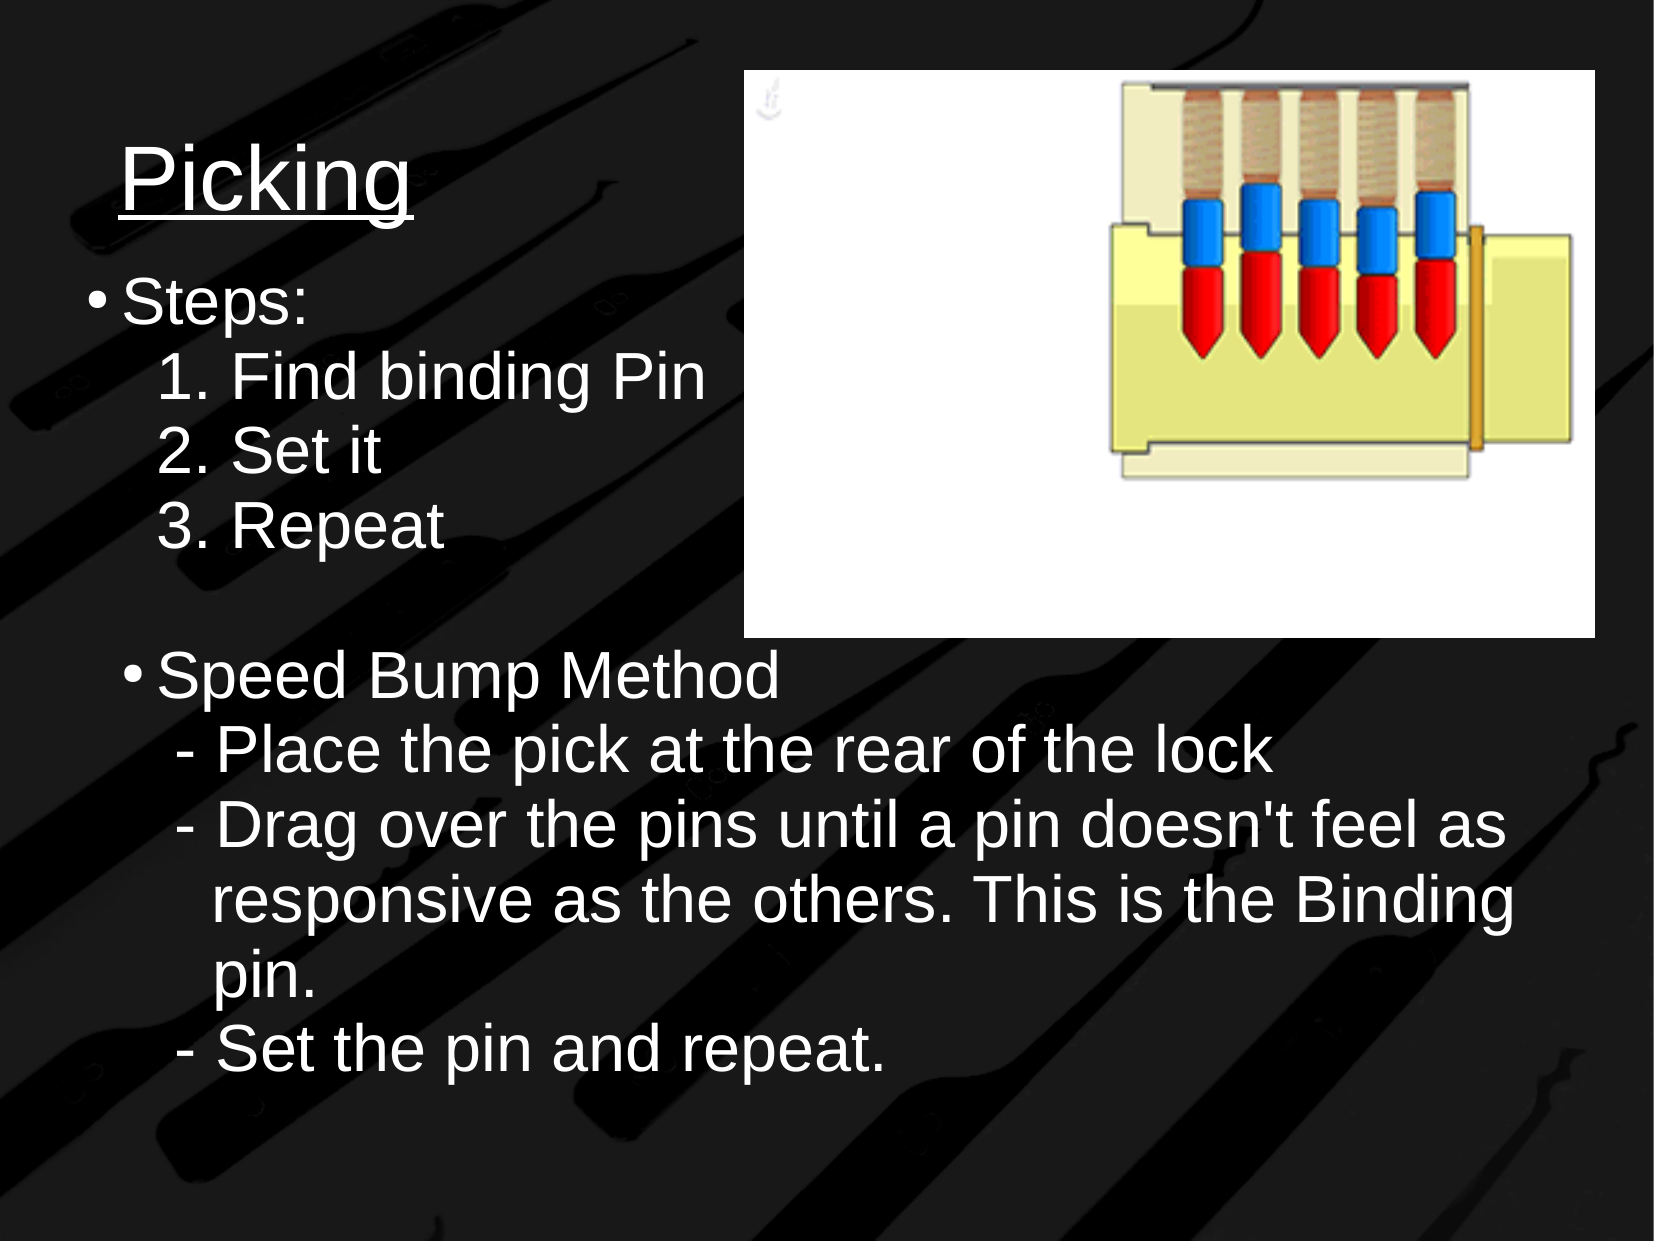

# Picking
Steps:
1. Find binding Pin
2. Set it
3. Repeat
Speed Bump Method
 - Place the pick at the rear of the lock
 - Drag over the pins until a pin doesn't feel as
 responsive as the others. This is the Binding
 pin.
 - Set the pin and repeat.